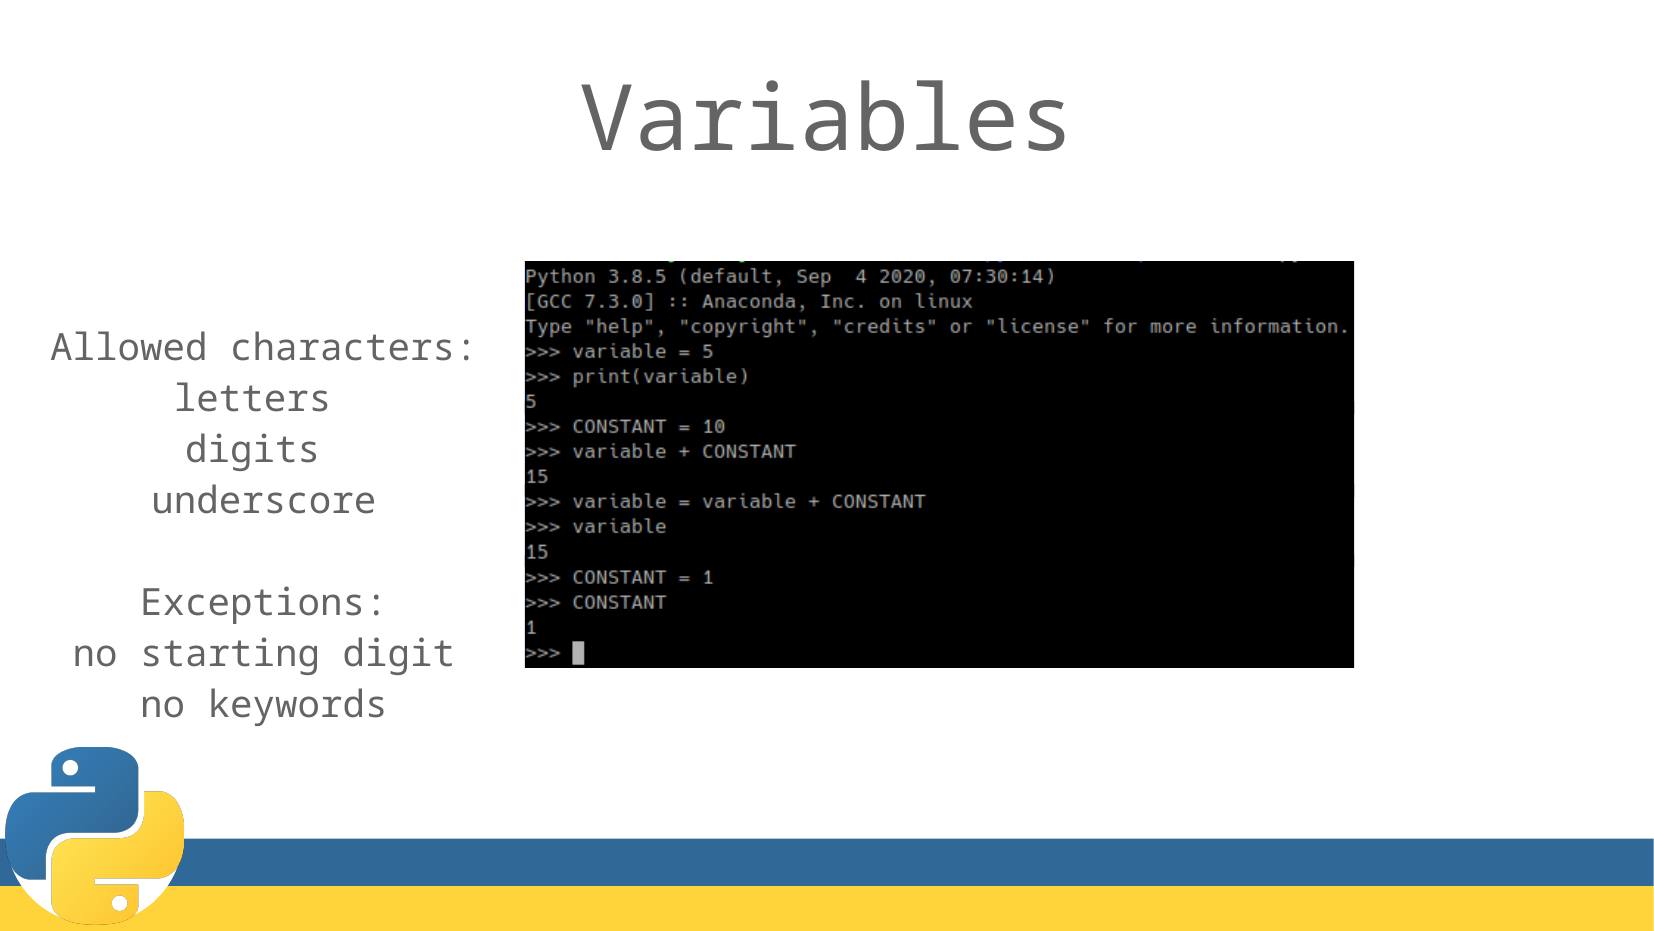

# Variables
Allowed characters:
letters
digits
underscore
Exceptions:
no starting digit
no keywords